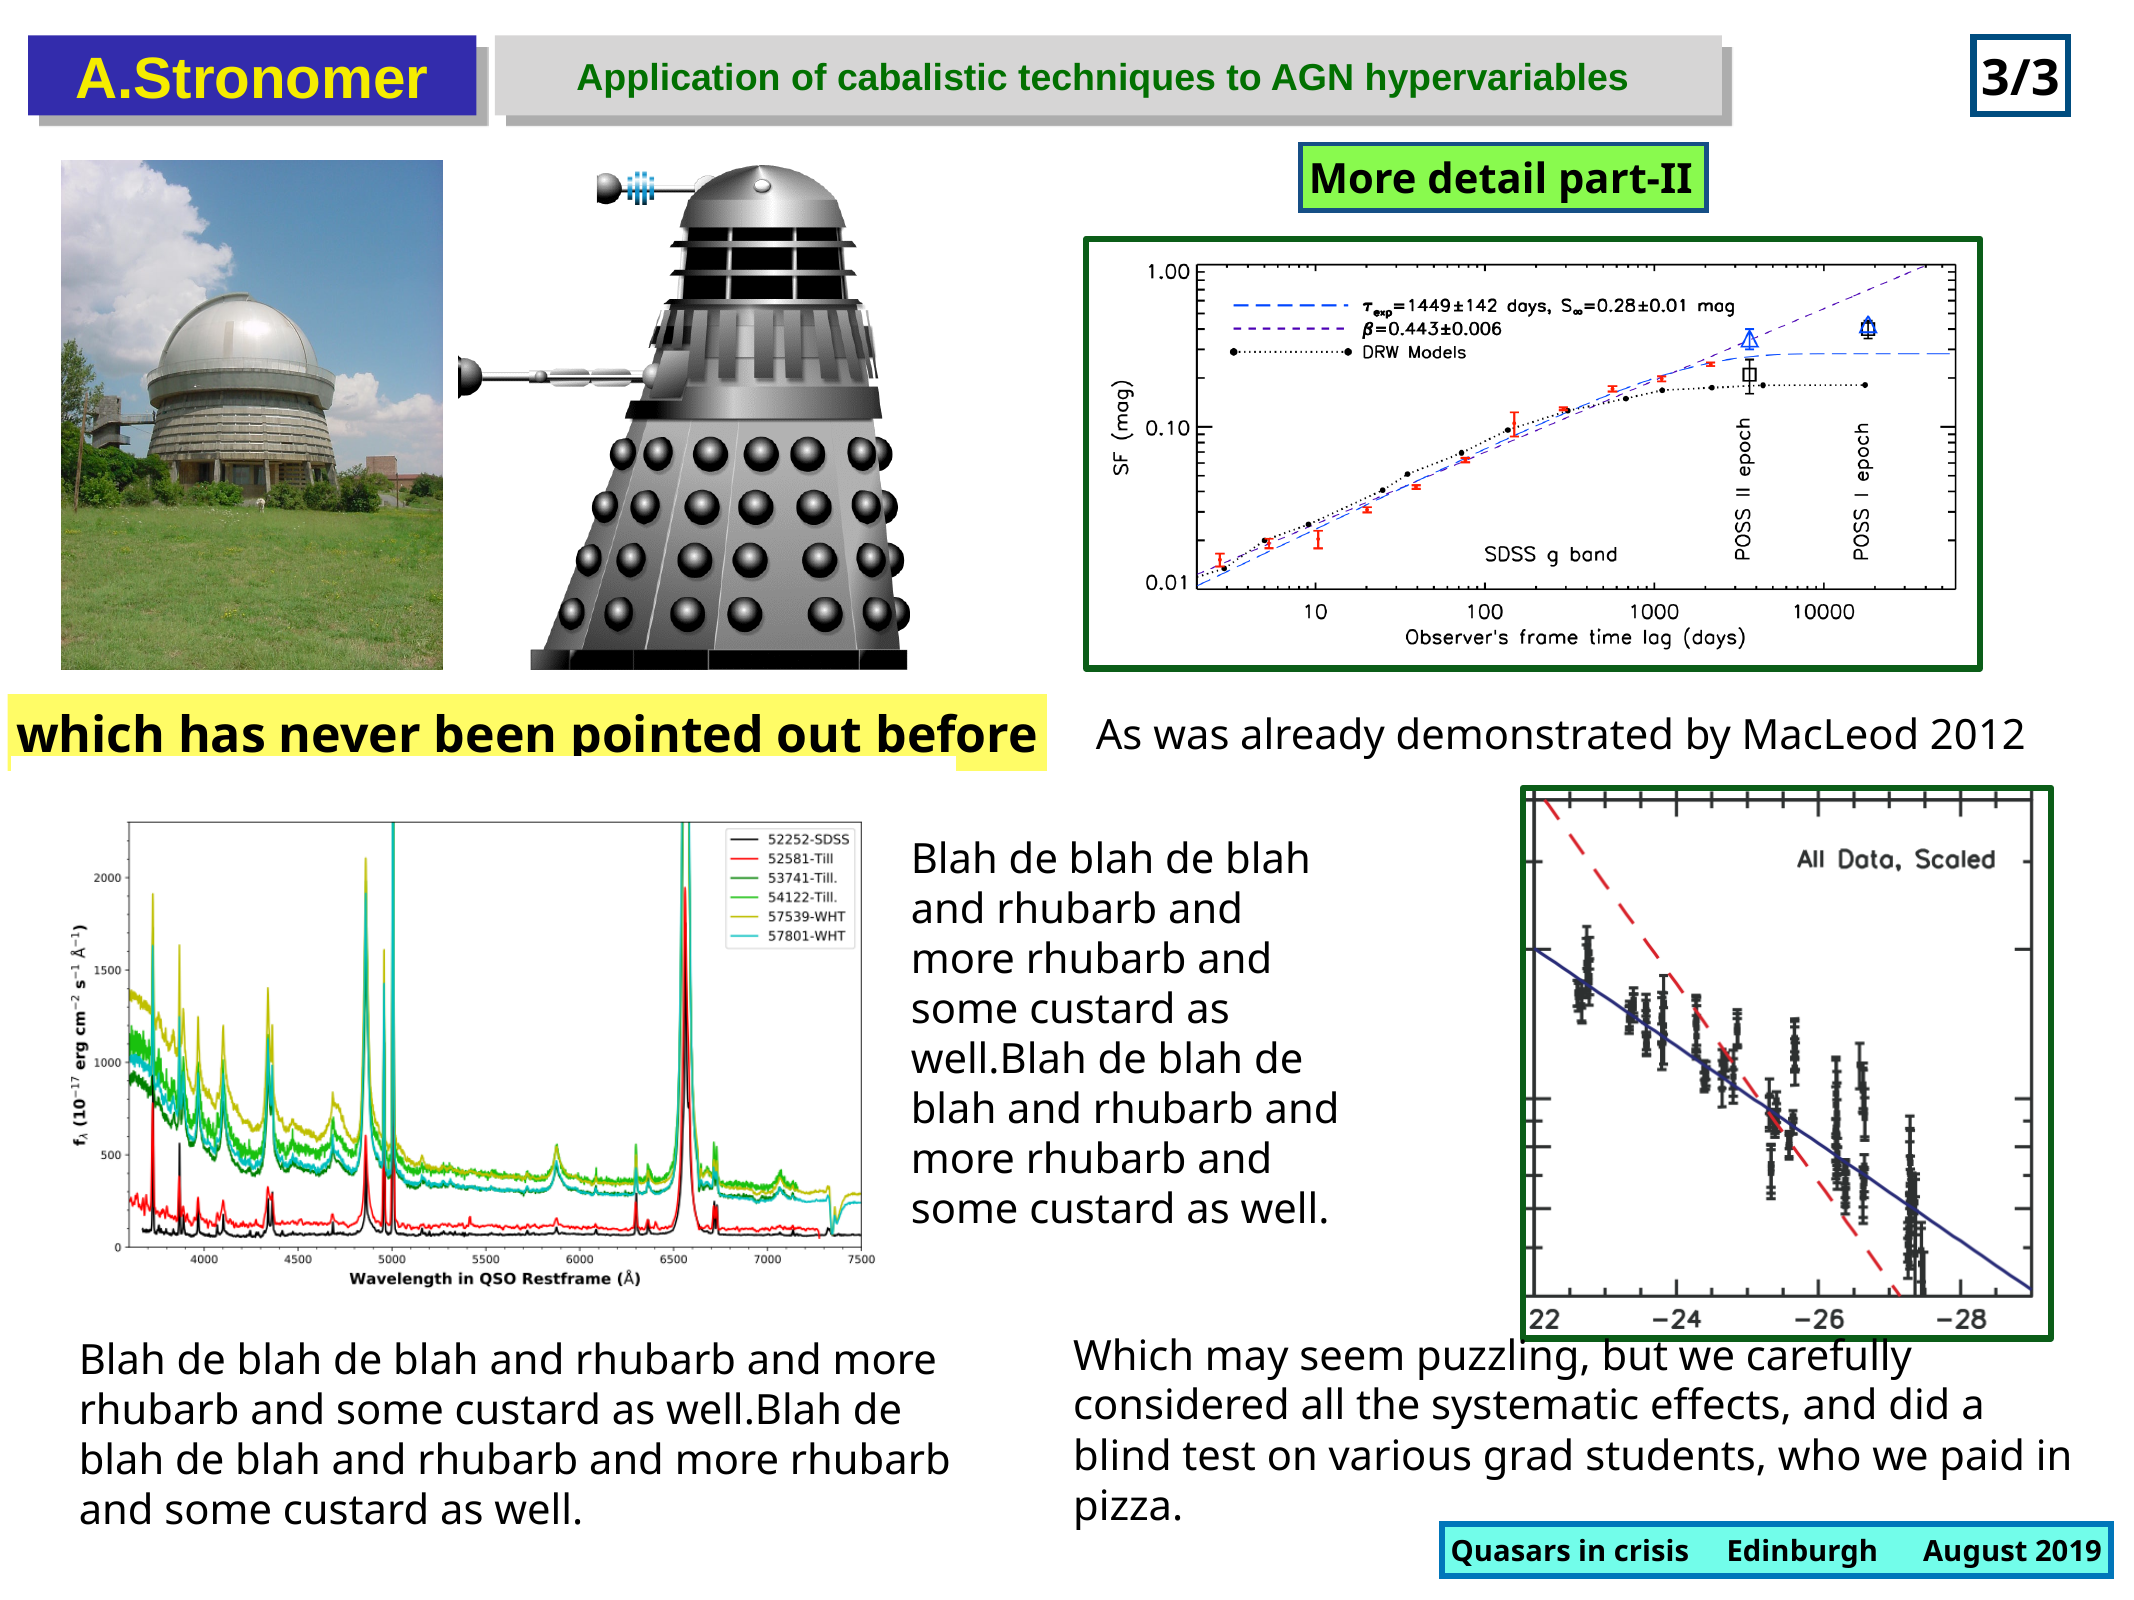

# A.Stronomer
Application of cabalistic techniques to AGN hypervariables
3/3
More detail part-II
which has never been pointed out before
As was already demonstrated by MacLeod 2012
Blah de blah de blah and rhubarb and more rhubarb and some custard as well.Blah de blah de blah and rhubarb and more rhubarb and some custard as well.
Which may seem puzzling, but we carefully considered all the systematic effects, and did a blind test on various grad students, who we paid in pizza.
Blah de blah de blah and rhubarb and more rhubarb and some custard as well.Blah de blah de blah and rhubarb and more rhubarb and some custard as well.
Quasars in crisis Edinburgh August 2019